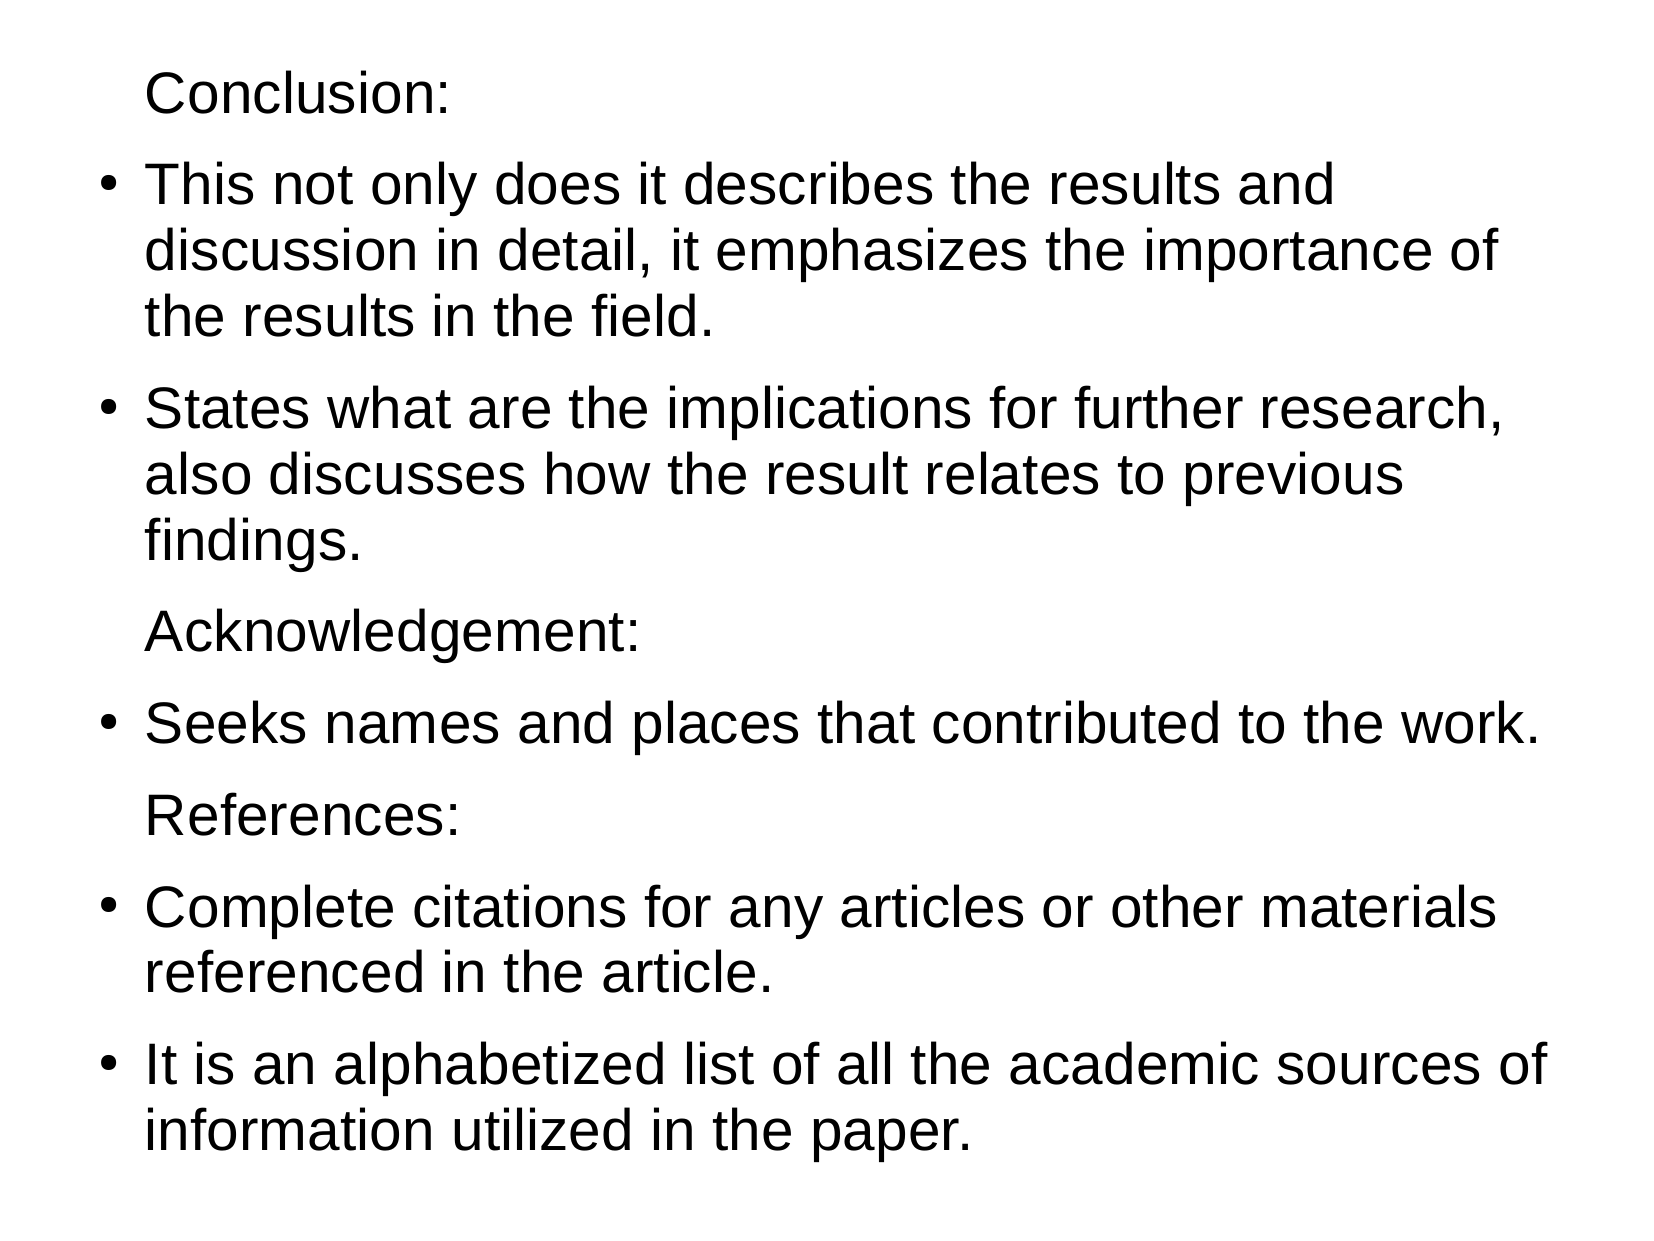

# Conclusion:
This not only does it describes the results and discussion in detail, it emphasizes the importance of the results in the field.
States what are the implications for further research, also discusses how the result relates to previous findings.
Acknowledgement:
Seeks names and places that contributed to the work.
References:
Complete citations for any articles or other materials referenced in the article.
It is an alphabetized list of all the academic sources of information utilized in the paper.